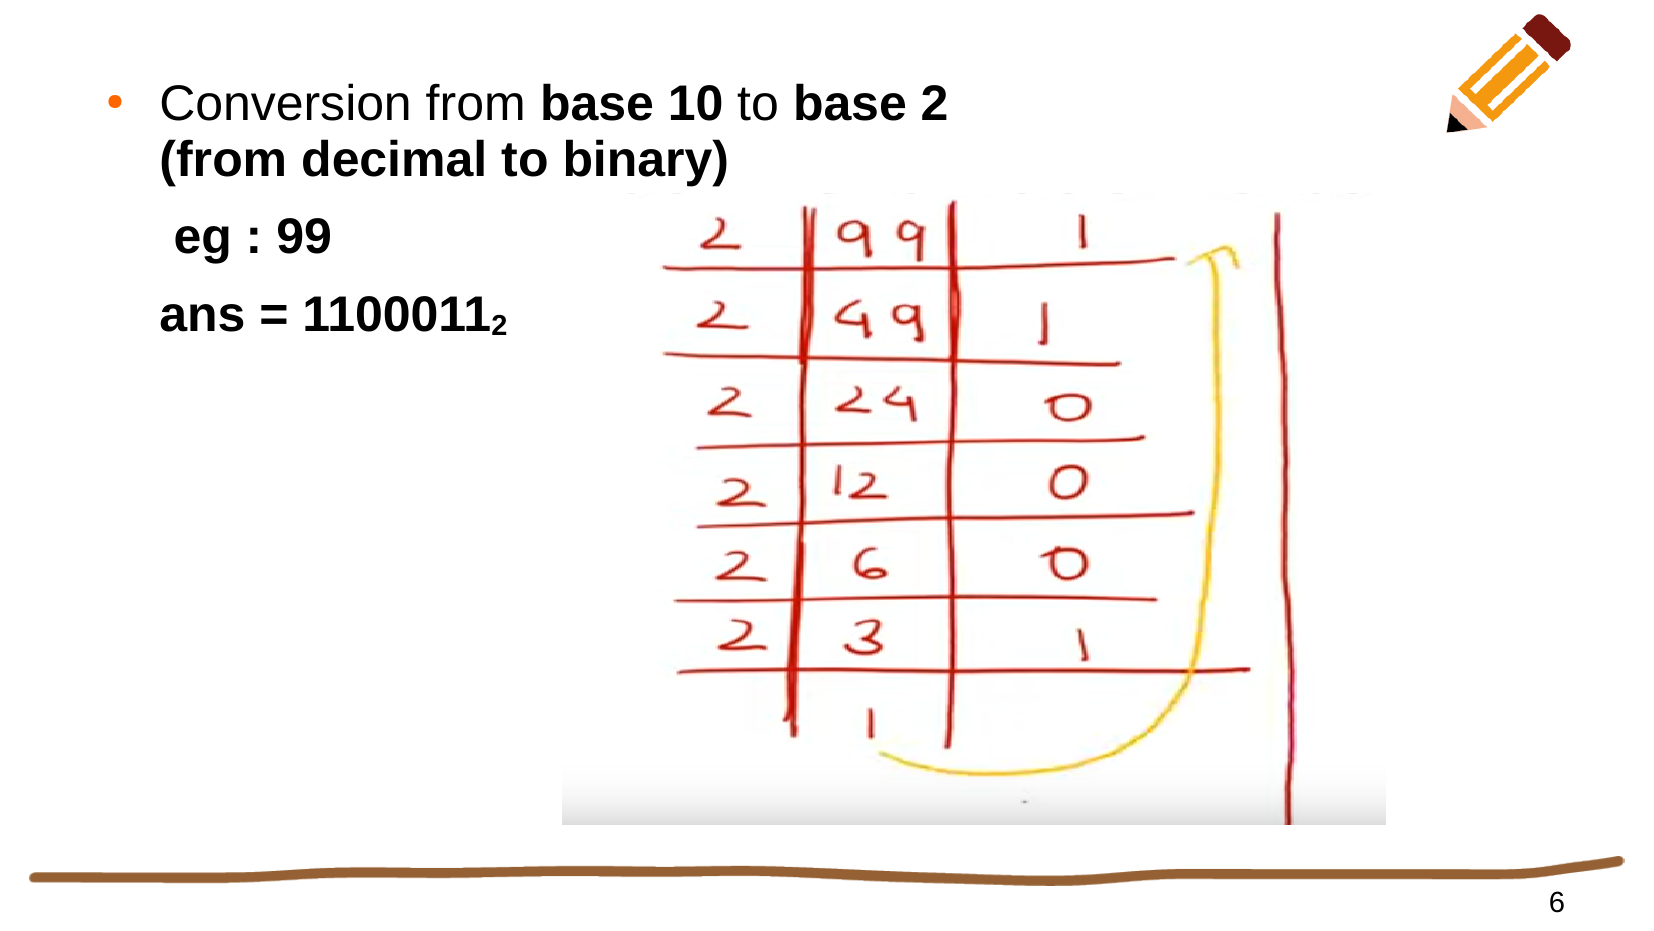

# Conversion from base 10 to base 2 (from decimal to binary)
 eg : 99
ans = 11000112
6